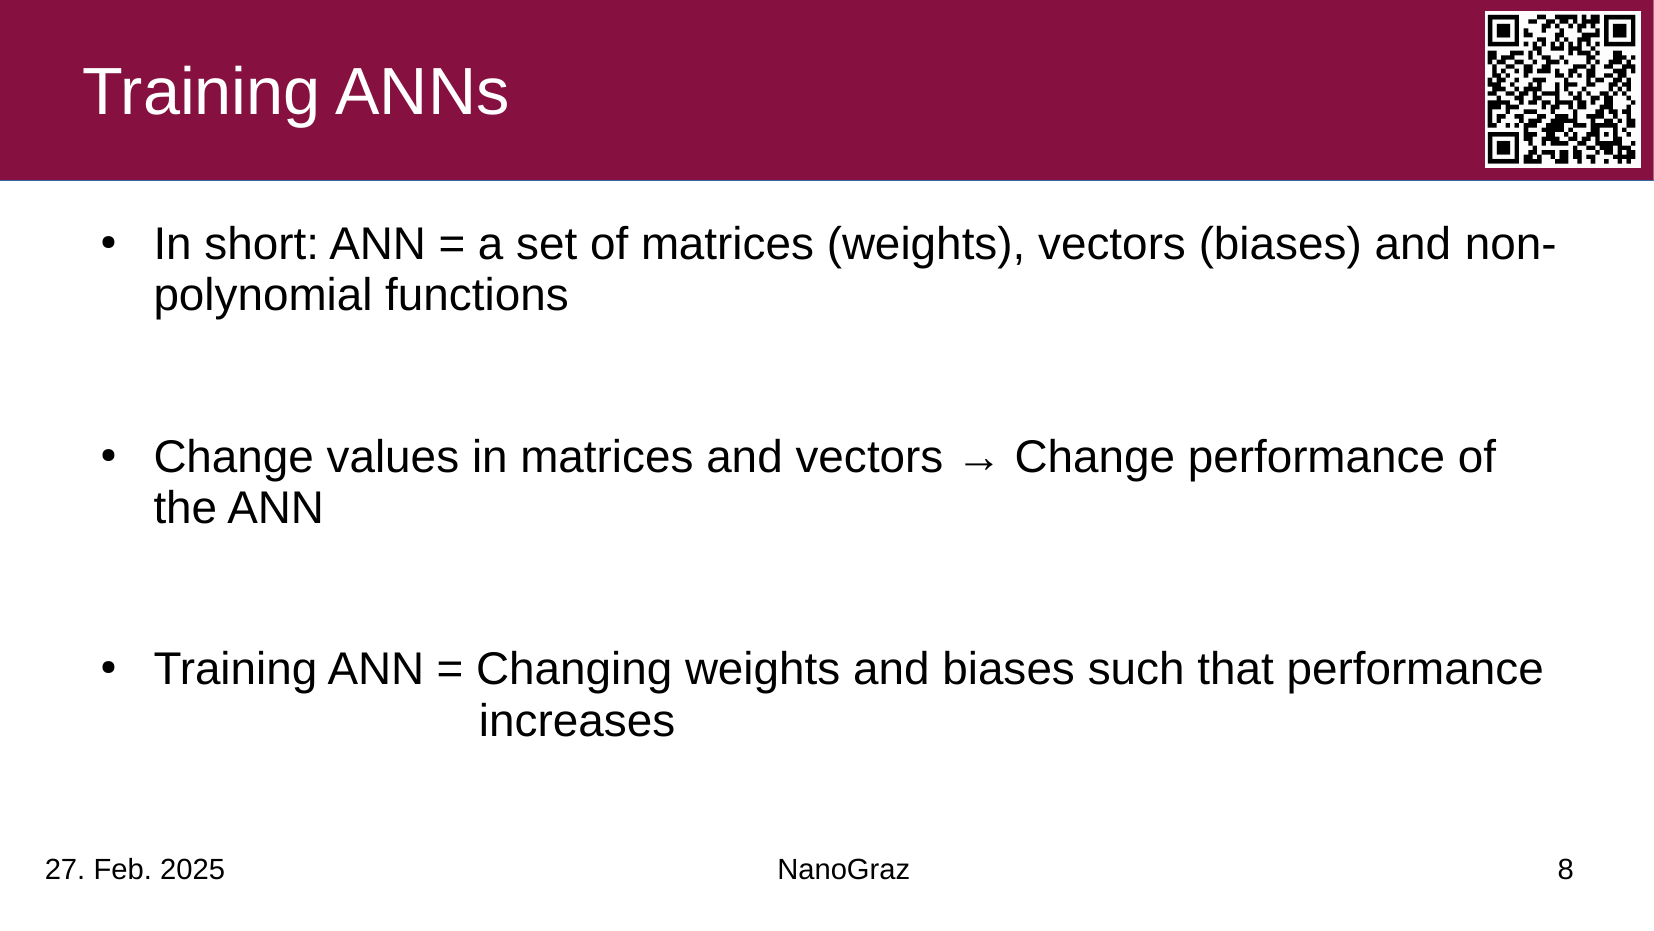

# Training ANNs
In short: ANN = a set of matrices (weights), vectors (biases) and non-polynomial functions
Change values in matrices and vectors → Change performance of the ANN
Training ANN = Changing weights and biases such that performance 				 increases